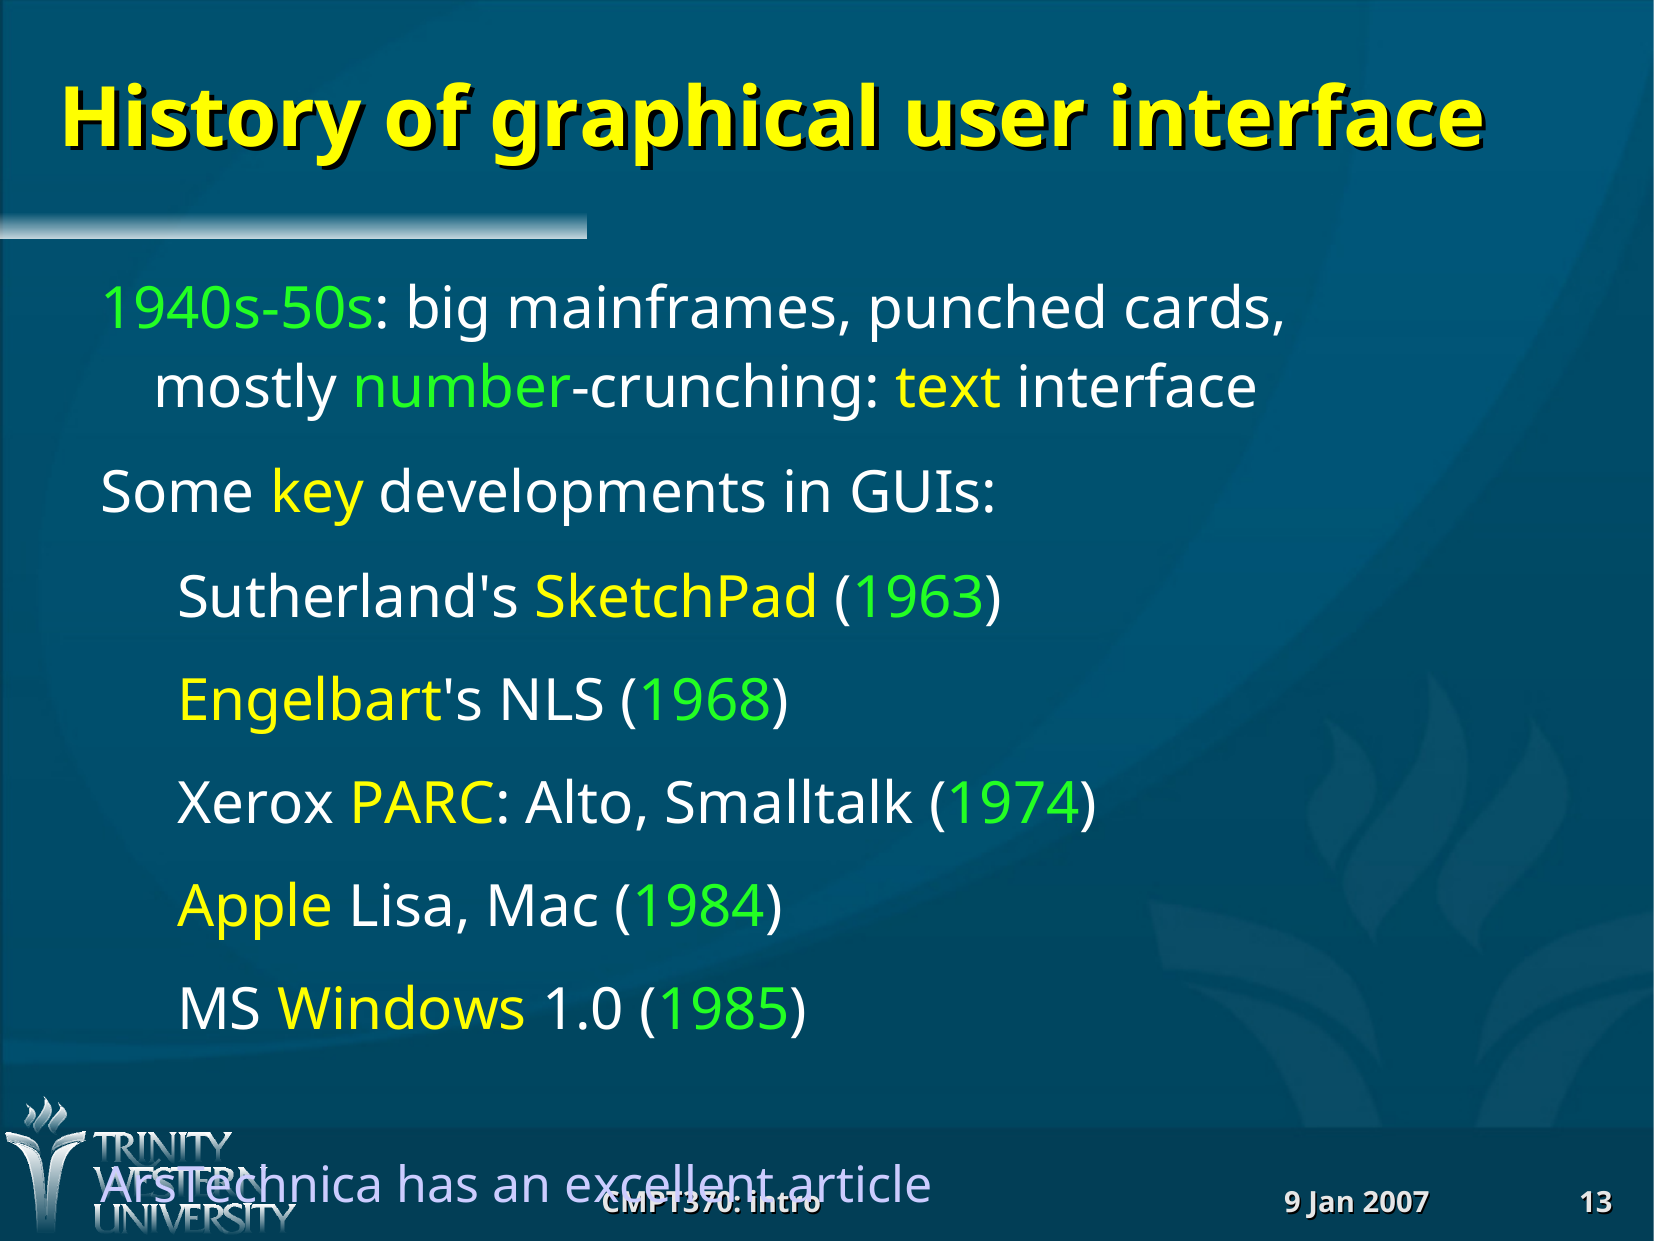

# History of graphical user interface
1940s-50s: big mainframes, punched cards,
mostly number-crunching: text interface
Some key developments in GUIs:
Sutherland's SketchPad (1963)
Engelbart's NLS (1968)
Xerox PARC: Alto, Smalltalk (1974)
Apple Lisa, Mac (1984)
MS Windows 1.0 (1985)
ArsTechnica has an excellent article
CMPT370: intro
9 Jan 2007
13